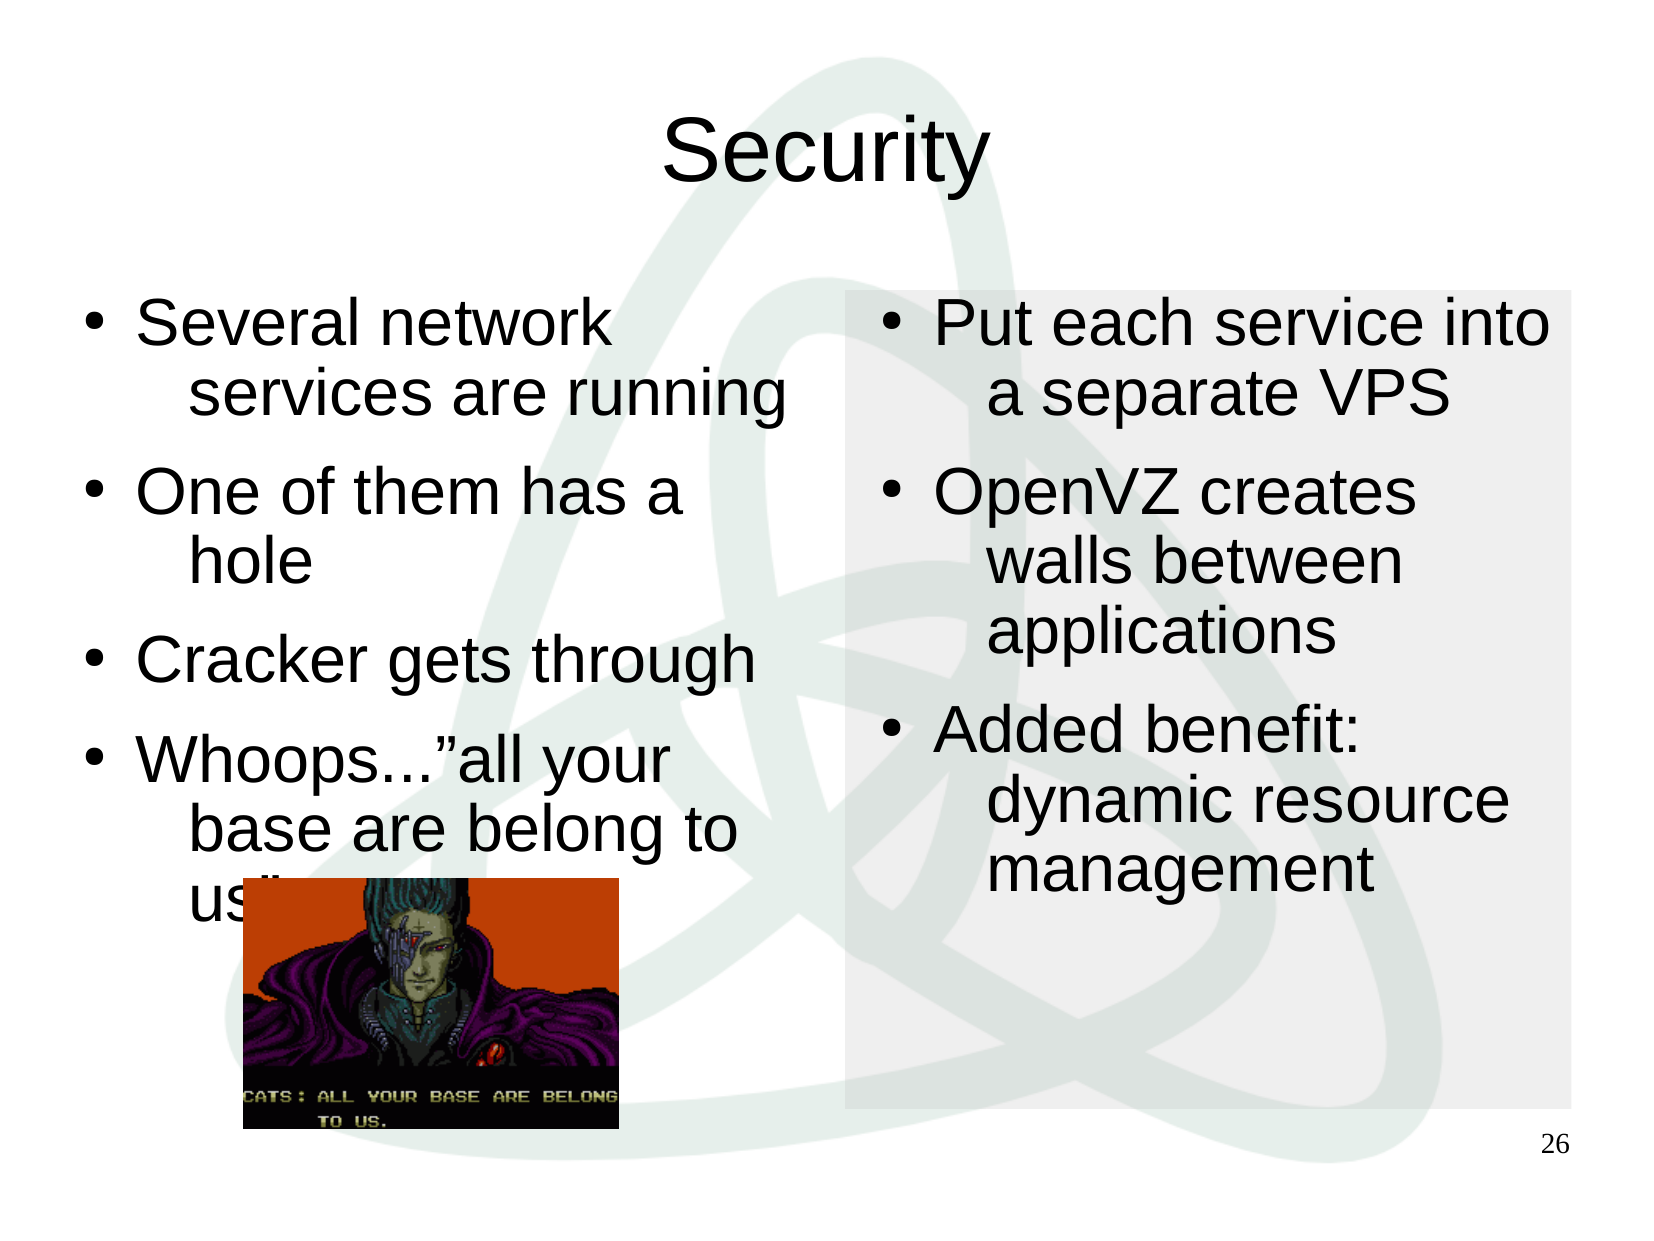

# Security
Several network services are running
One of them has a hole
Cracker gets through
Whoops...”all your base are belong to us”
Put each service into a separate VPS
OpenVZ creates walls between applications
Added benefit: dynamic resource management